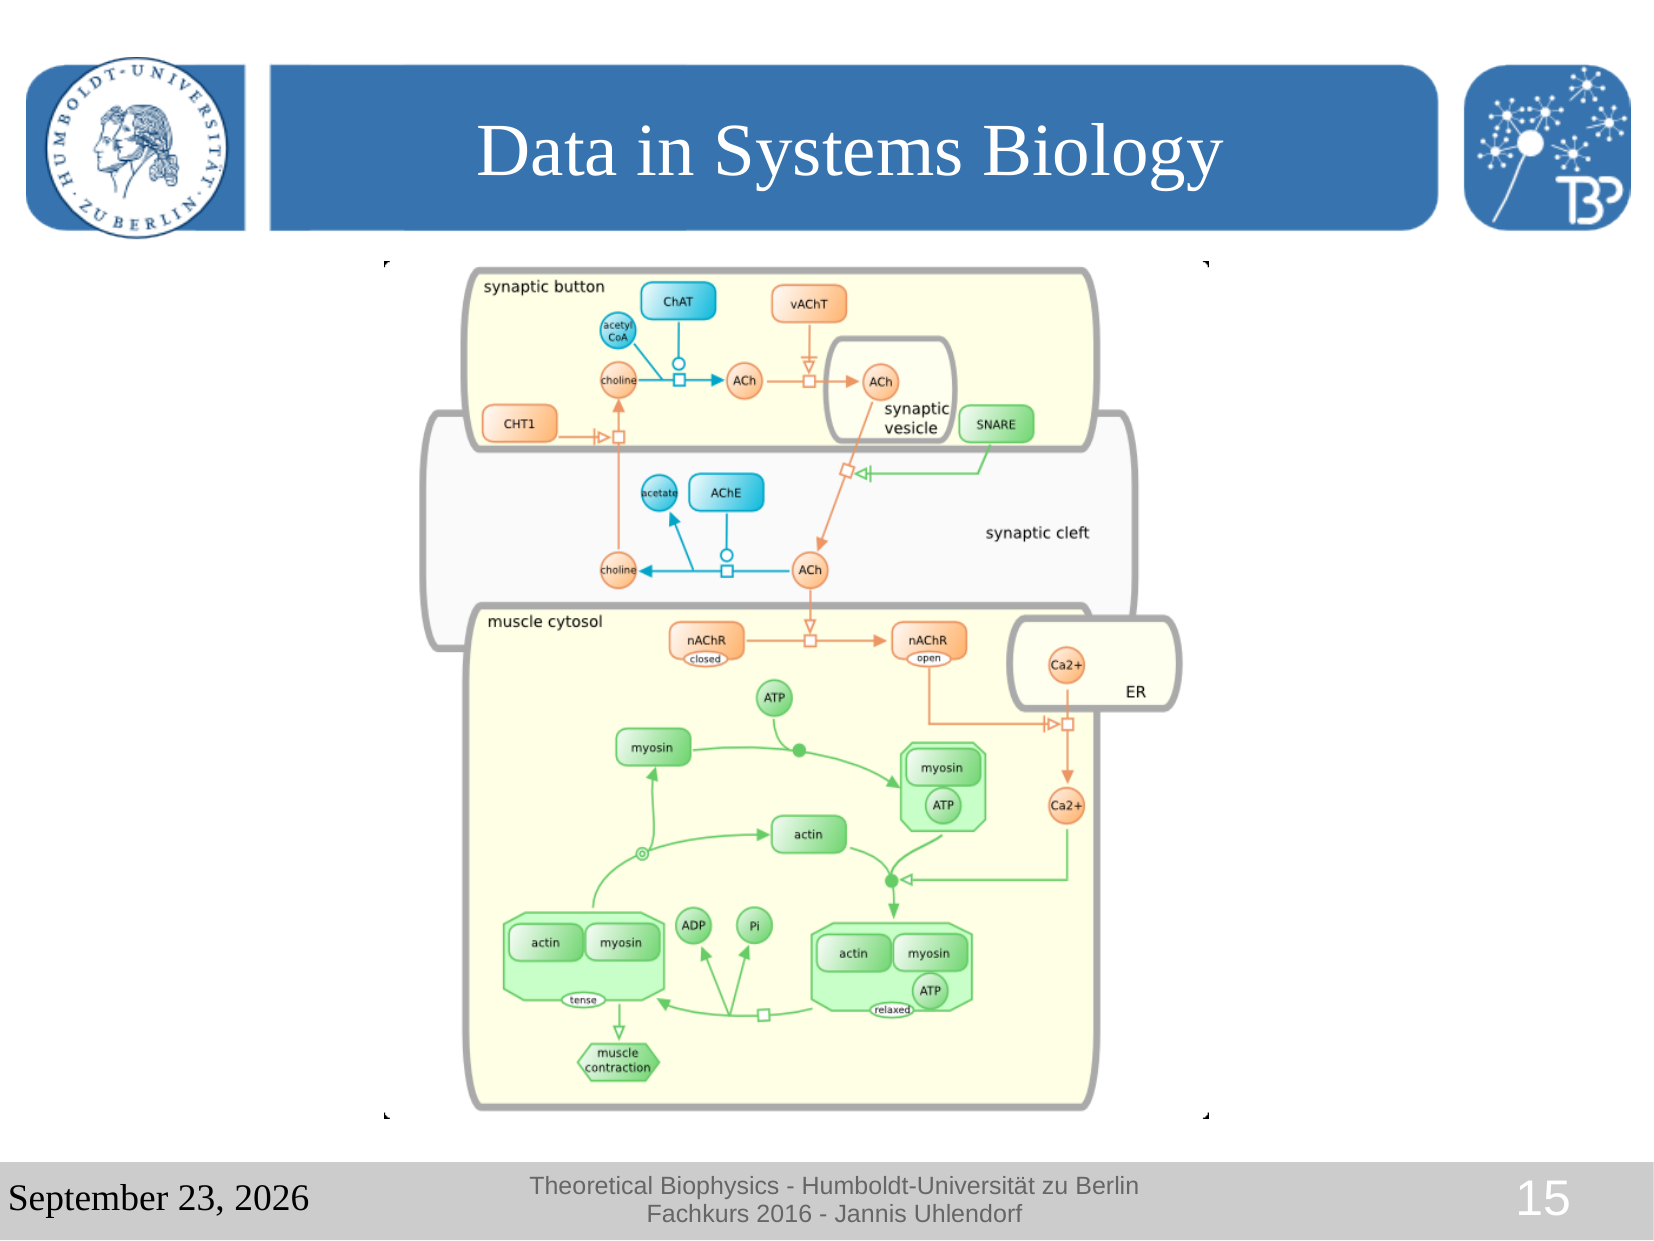

# Data in Systems Biology
15
Fachkurs WS 2013 - Timo Lubitz, Jannis Uhlendorf